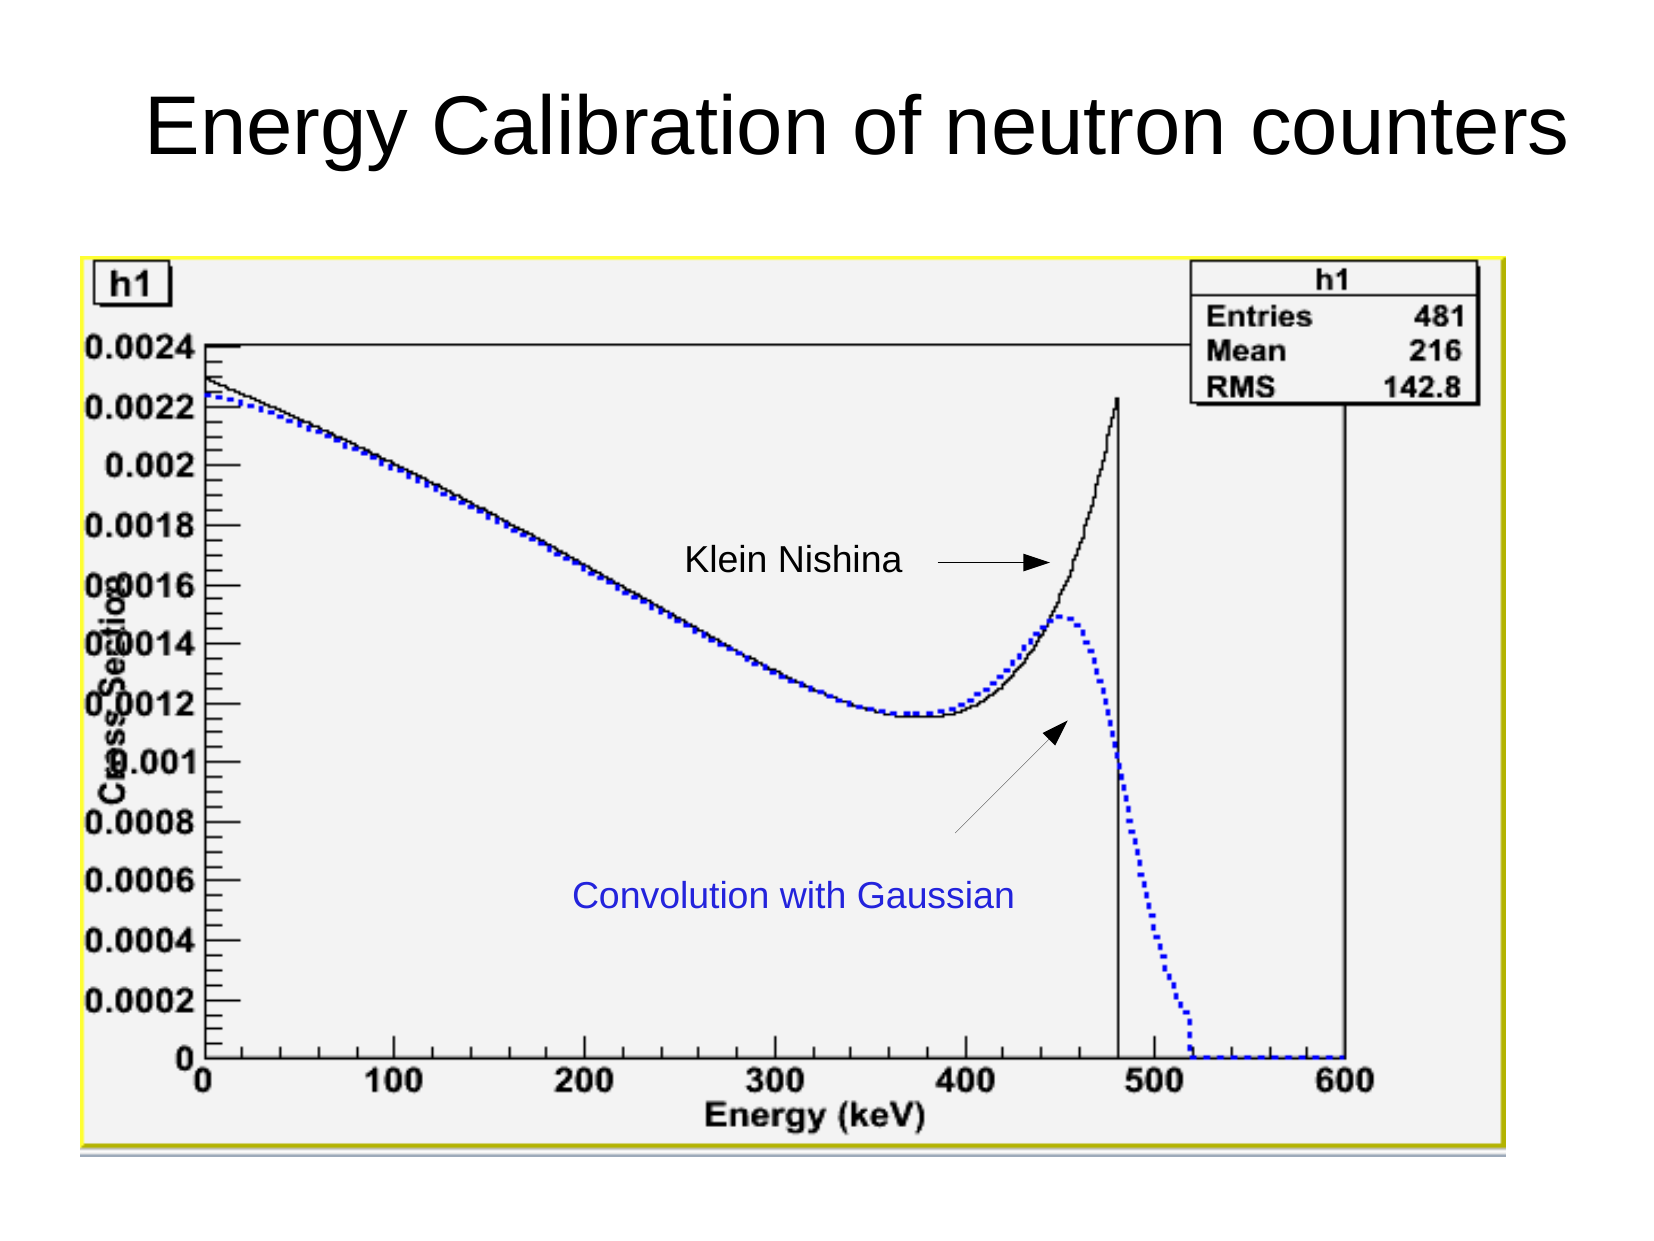

Energy Calibration of neutron counters
Klein Nishina
Convolution with Gaussian